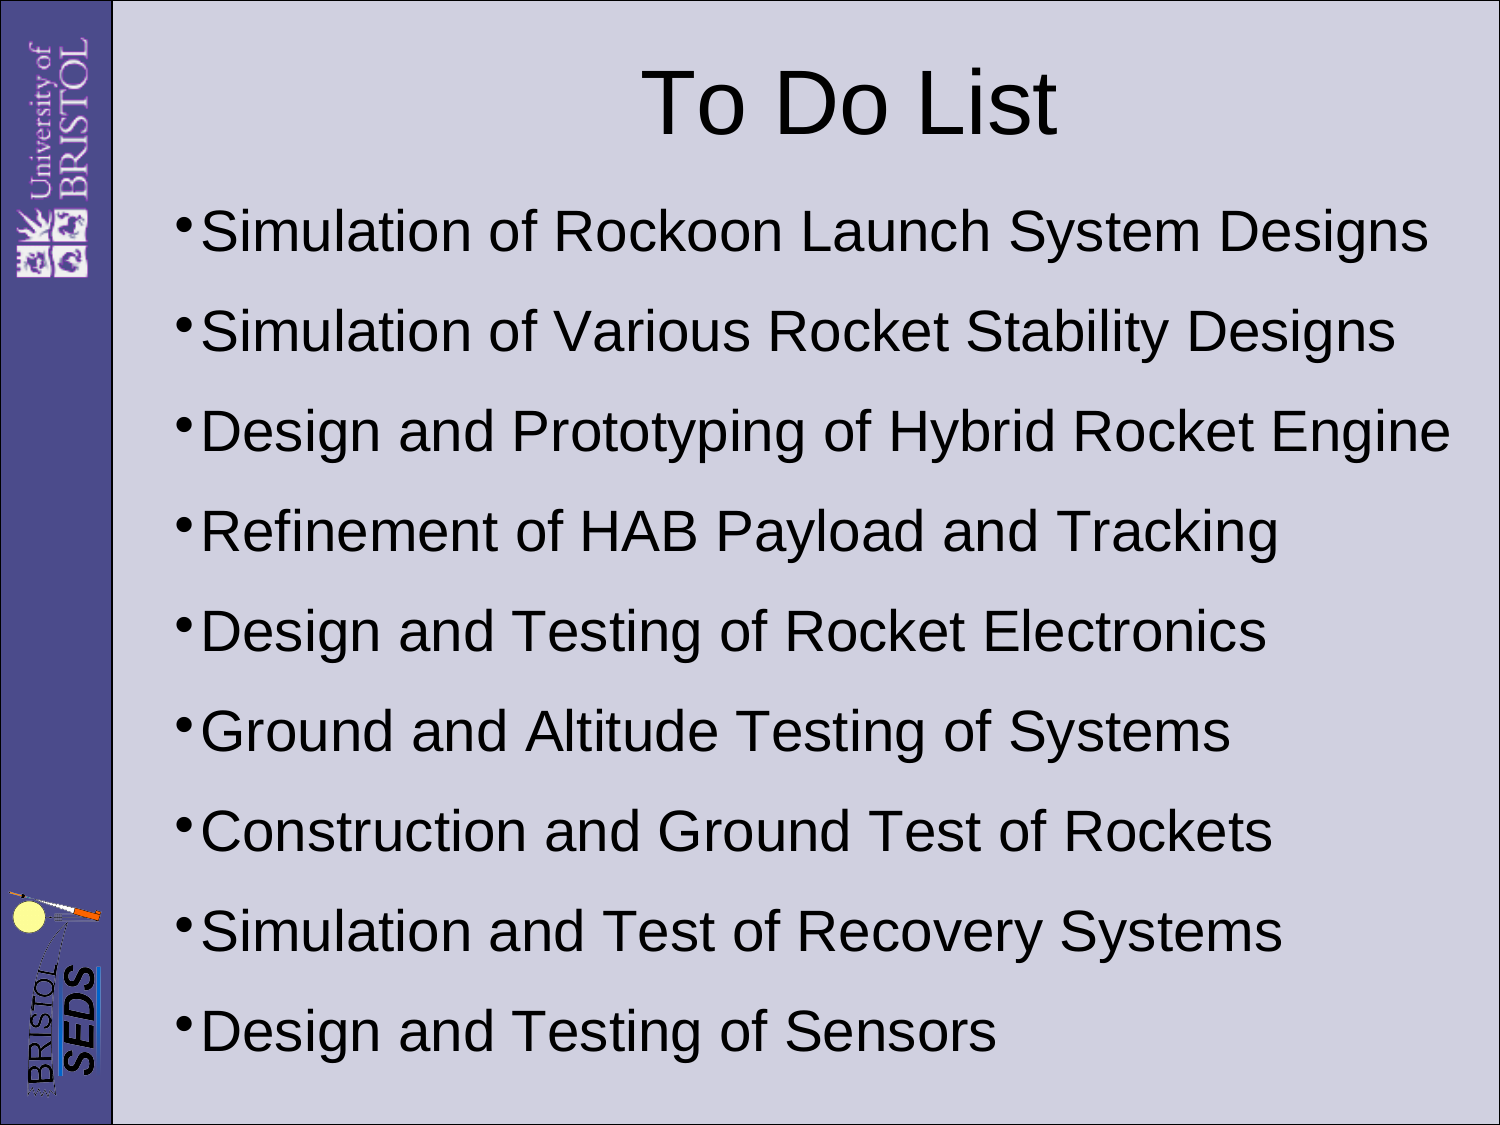

To Do List
Simulation of Rockoon Launch System Designs
Simulation of Various Rocket Stability Designs
Design and Prototyping of Hybrid Rocket Engine
Refinement of HAB Payload and Tracking
Design and Testing of Rocket Electronics
Ground and Altitude Testing of Systems
Construction and Ground Test of Rockets
Simulation and Test of Recovery Systems
Design and Testing of Sensors